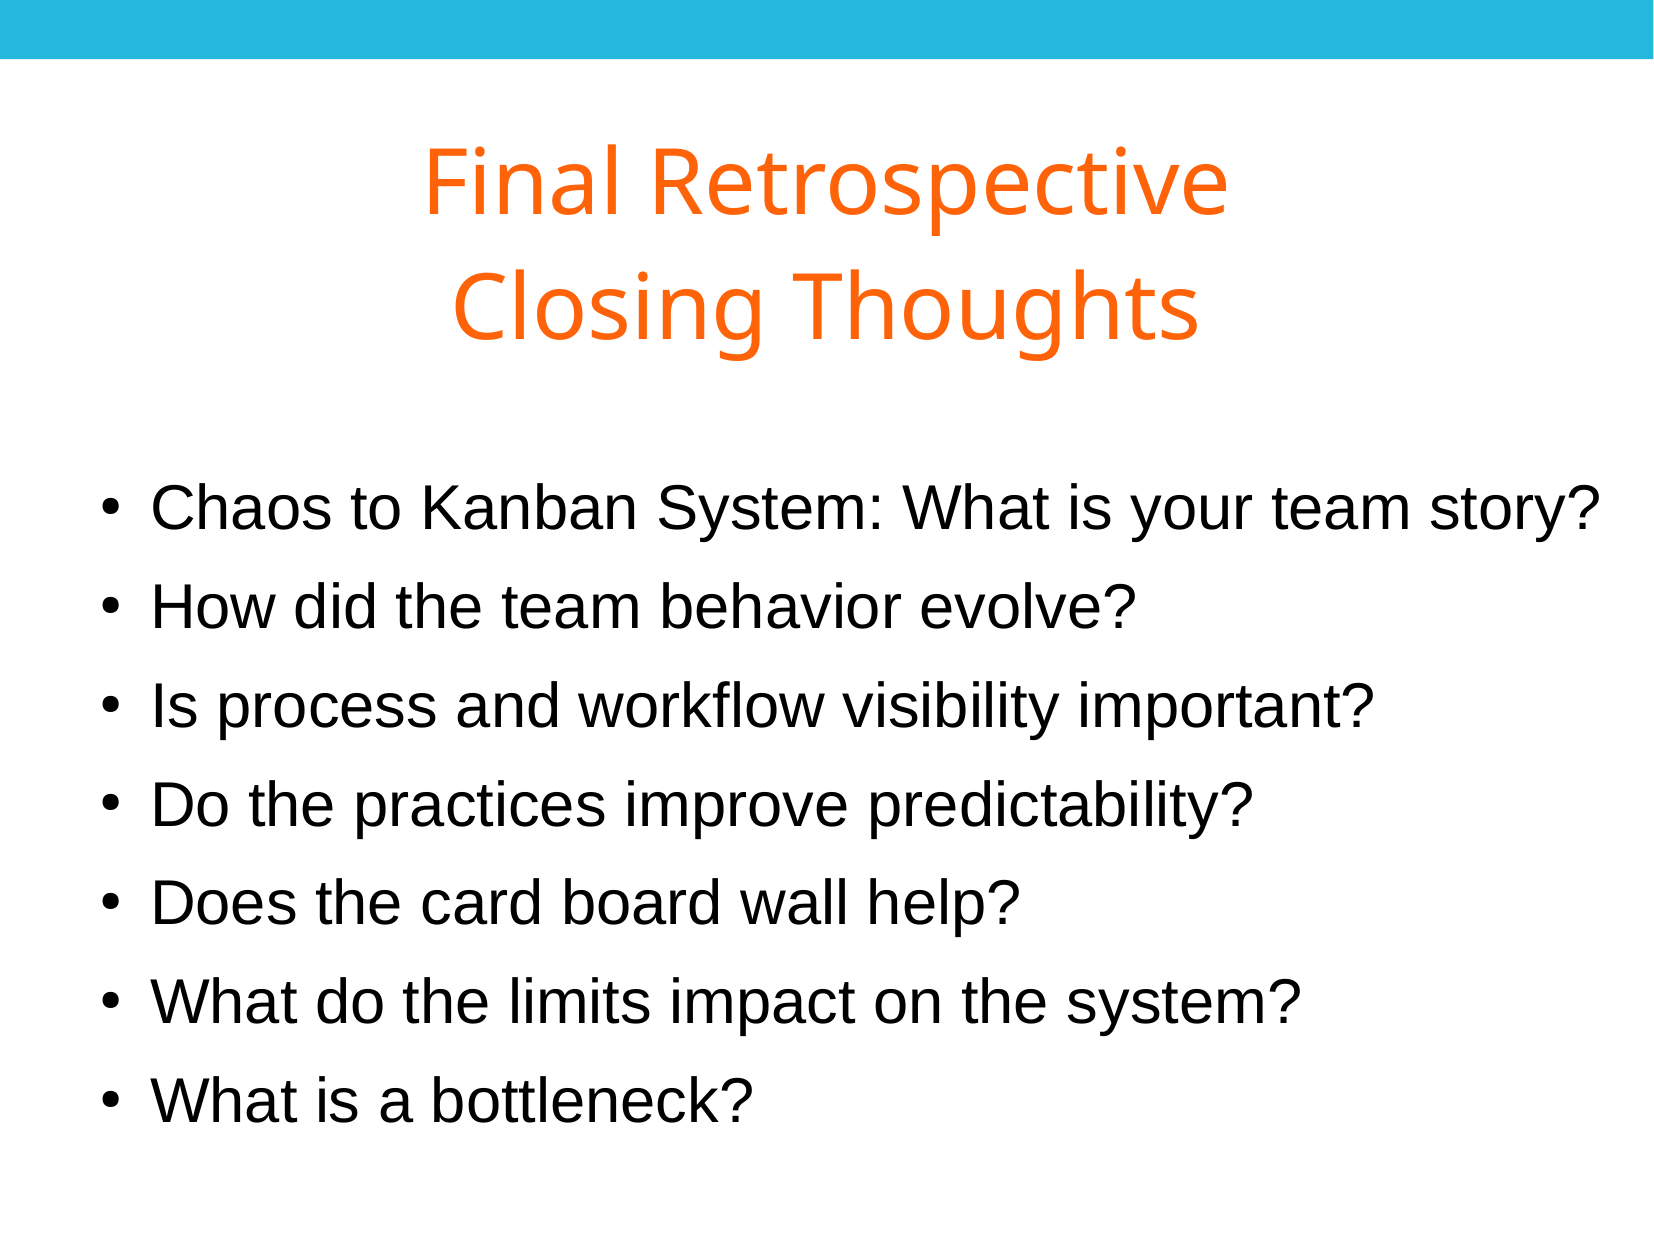

# Final Retrospective Closing Thoughts
Chaos to Kanban System: What is your team story?
How did the team behavior evolve?
Is process and workflow visibility important?
Do the practices improve predictability?
Does the card board wall help?
What do the limits impact on the system?
What is a bottleneck?